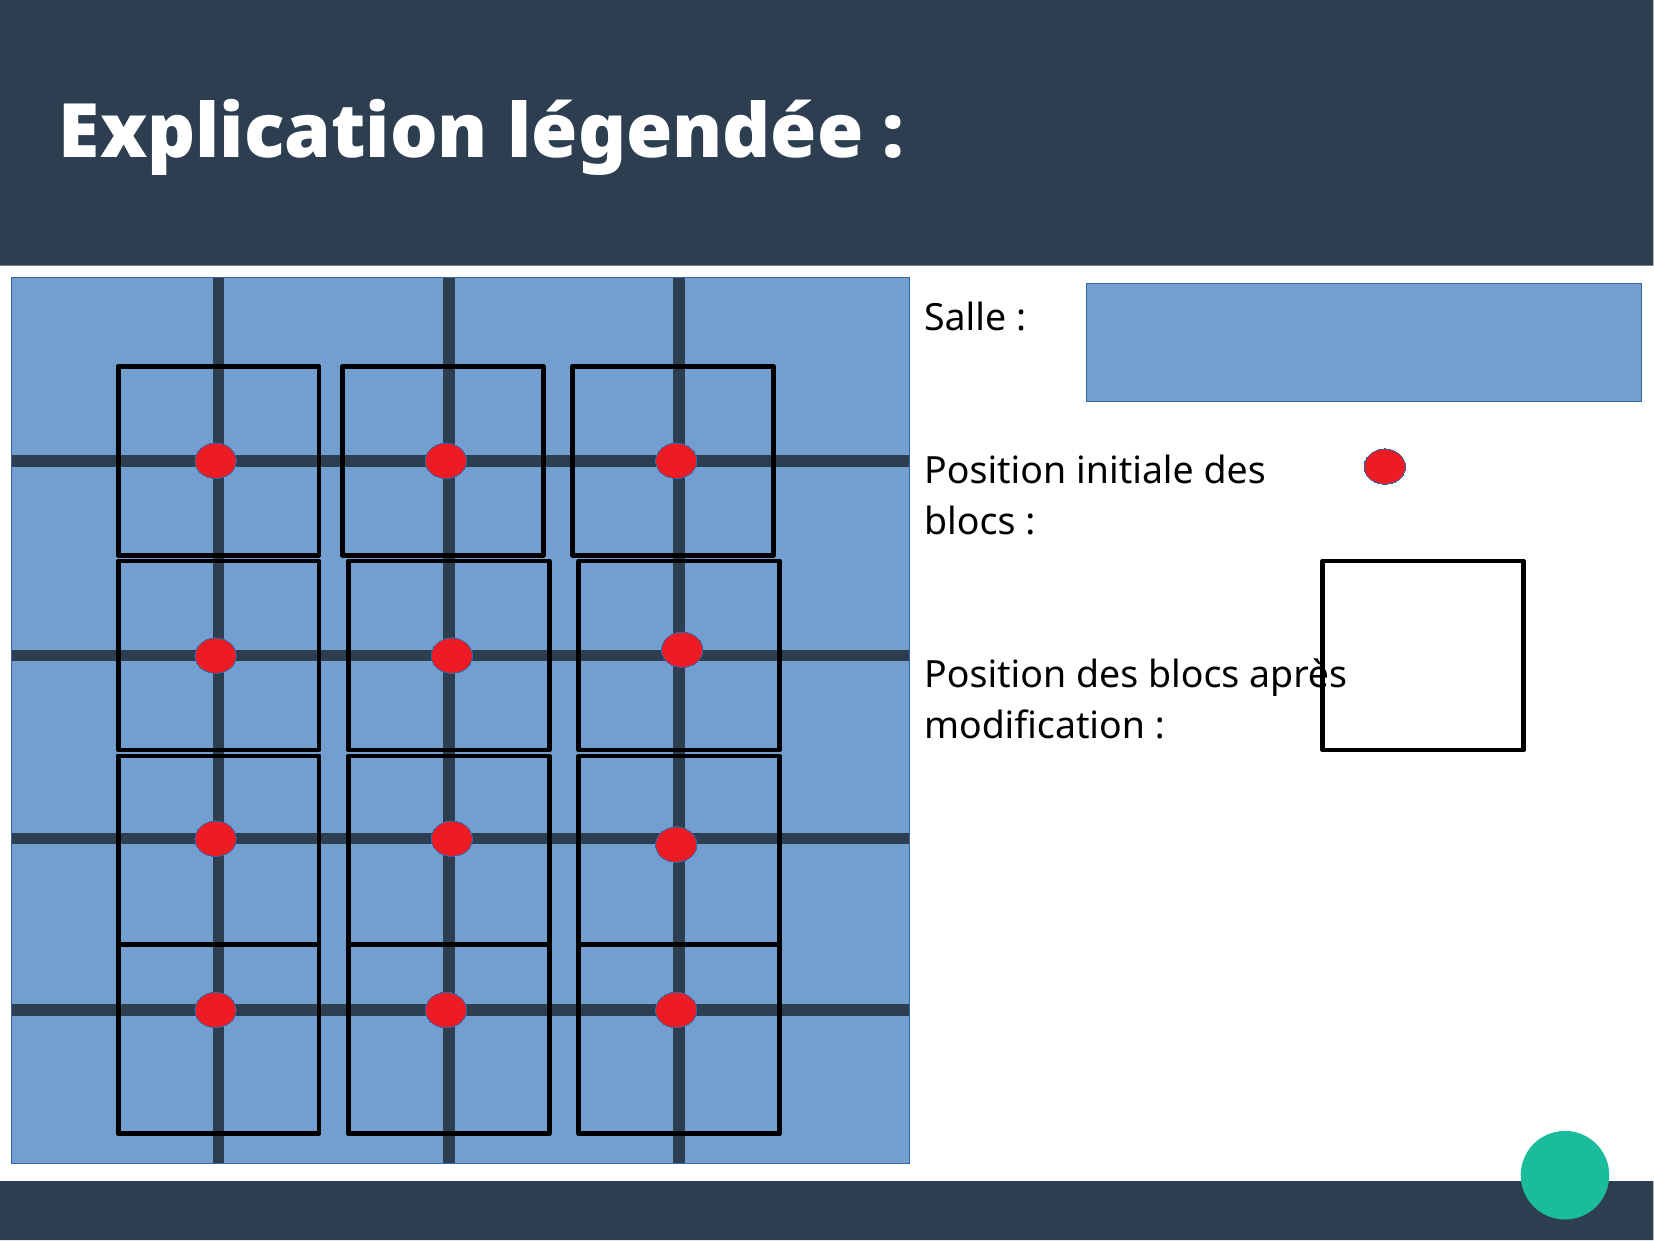

# Explication légendée :
Salle :
Position initiale des blocs :
Position des blocs après modification :